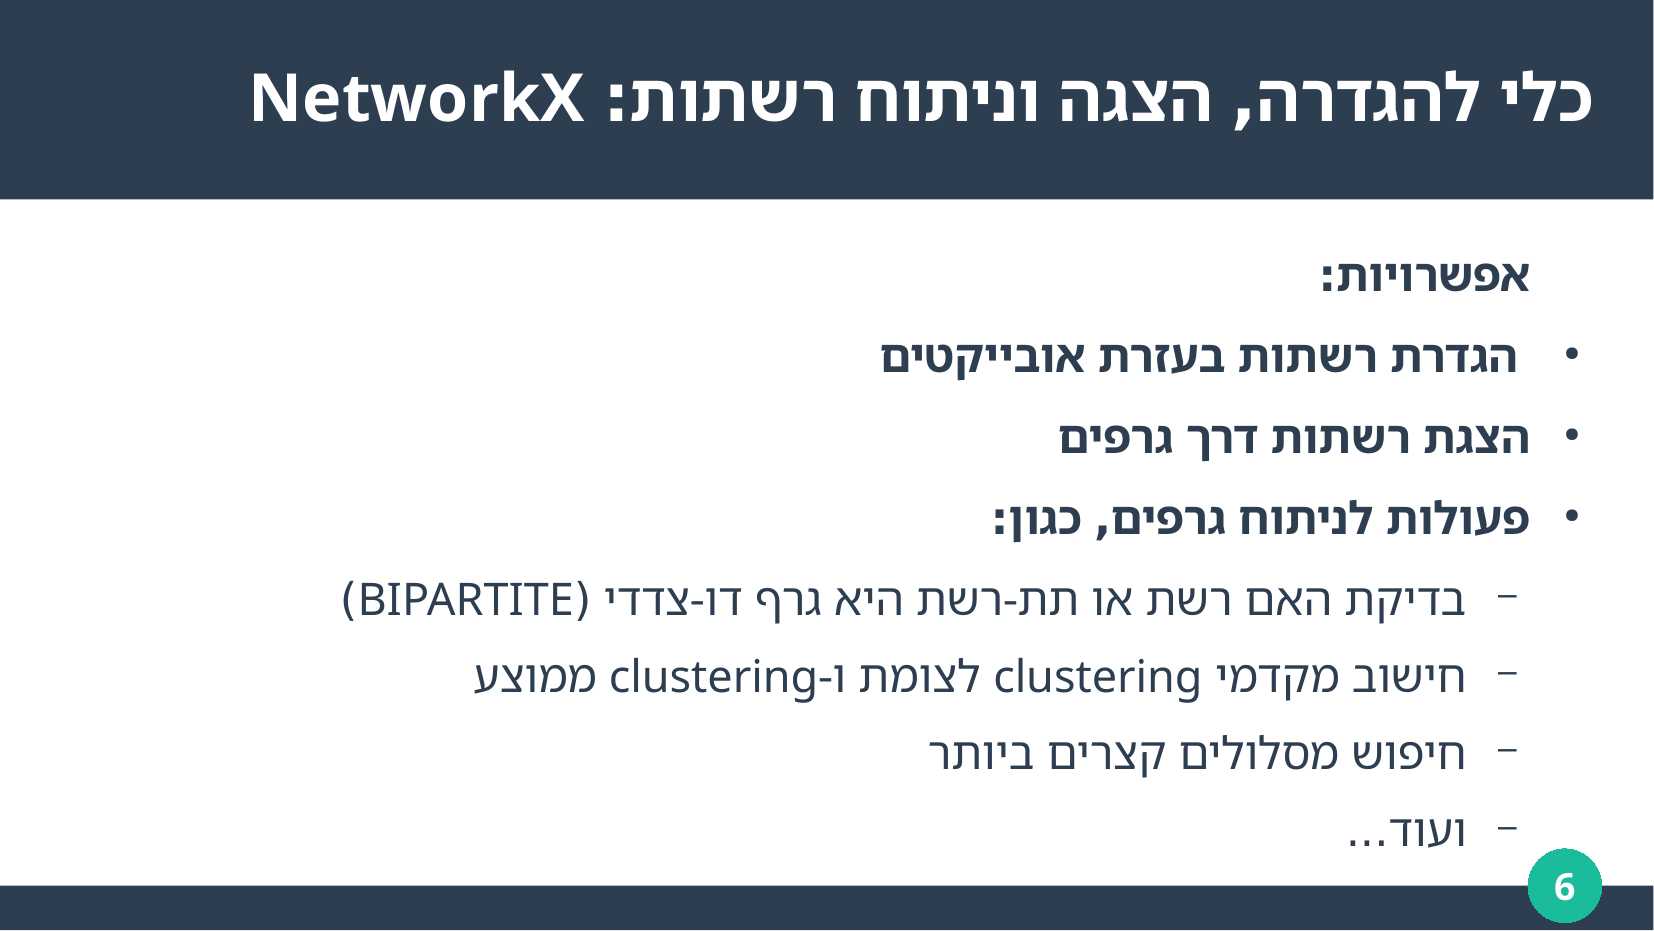

# כלי להגדרה, הצגה וניתוח רשתות: NetworkX
אפשרויות:
 הגדרת רשתות בעזרת אובייקטים
הצגת רשתות דרך גרפים
פעולות לניתוח גרפים, כגון:
בדיקת האם רשת או תת-רשת היא גרף דו-צדדי (BIPARTITE)
חישוב מקדמי clustering לצומת ו-clustering ממוצע
חיפוש מסלולים קצרים ביותר
ועוד...
6